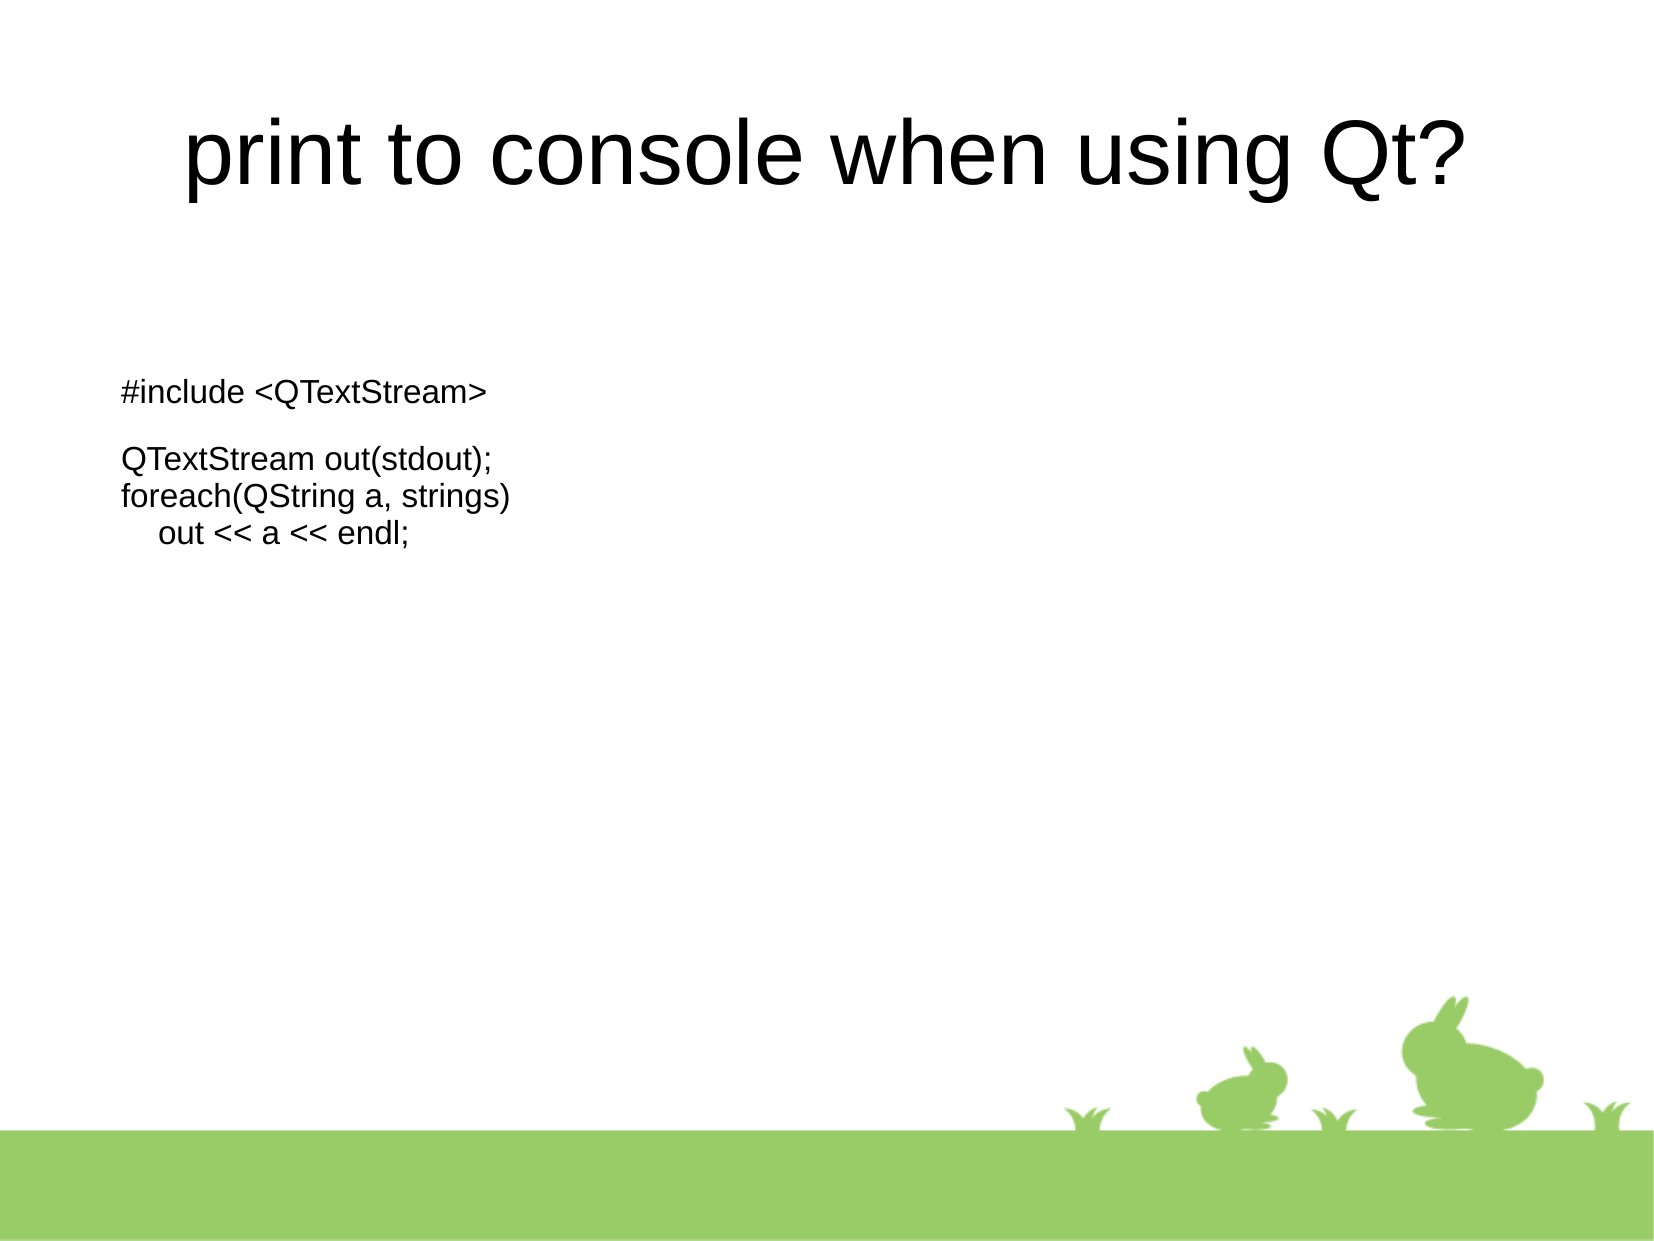

# print to console when using Qt?
#include <QTextStream>
QTextStream out(stdout);
foreach(QString a, strings)
 out << a << endl;